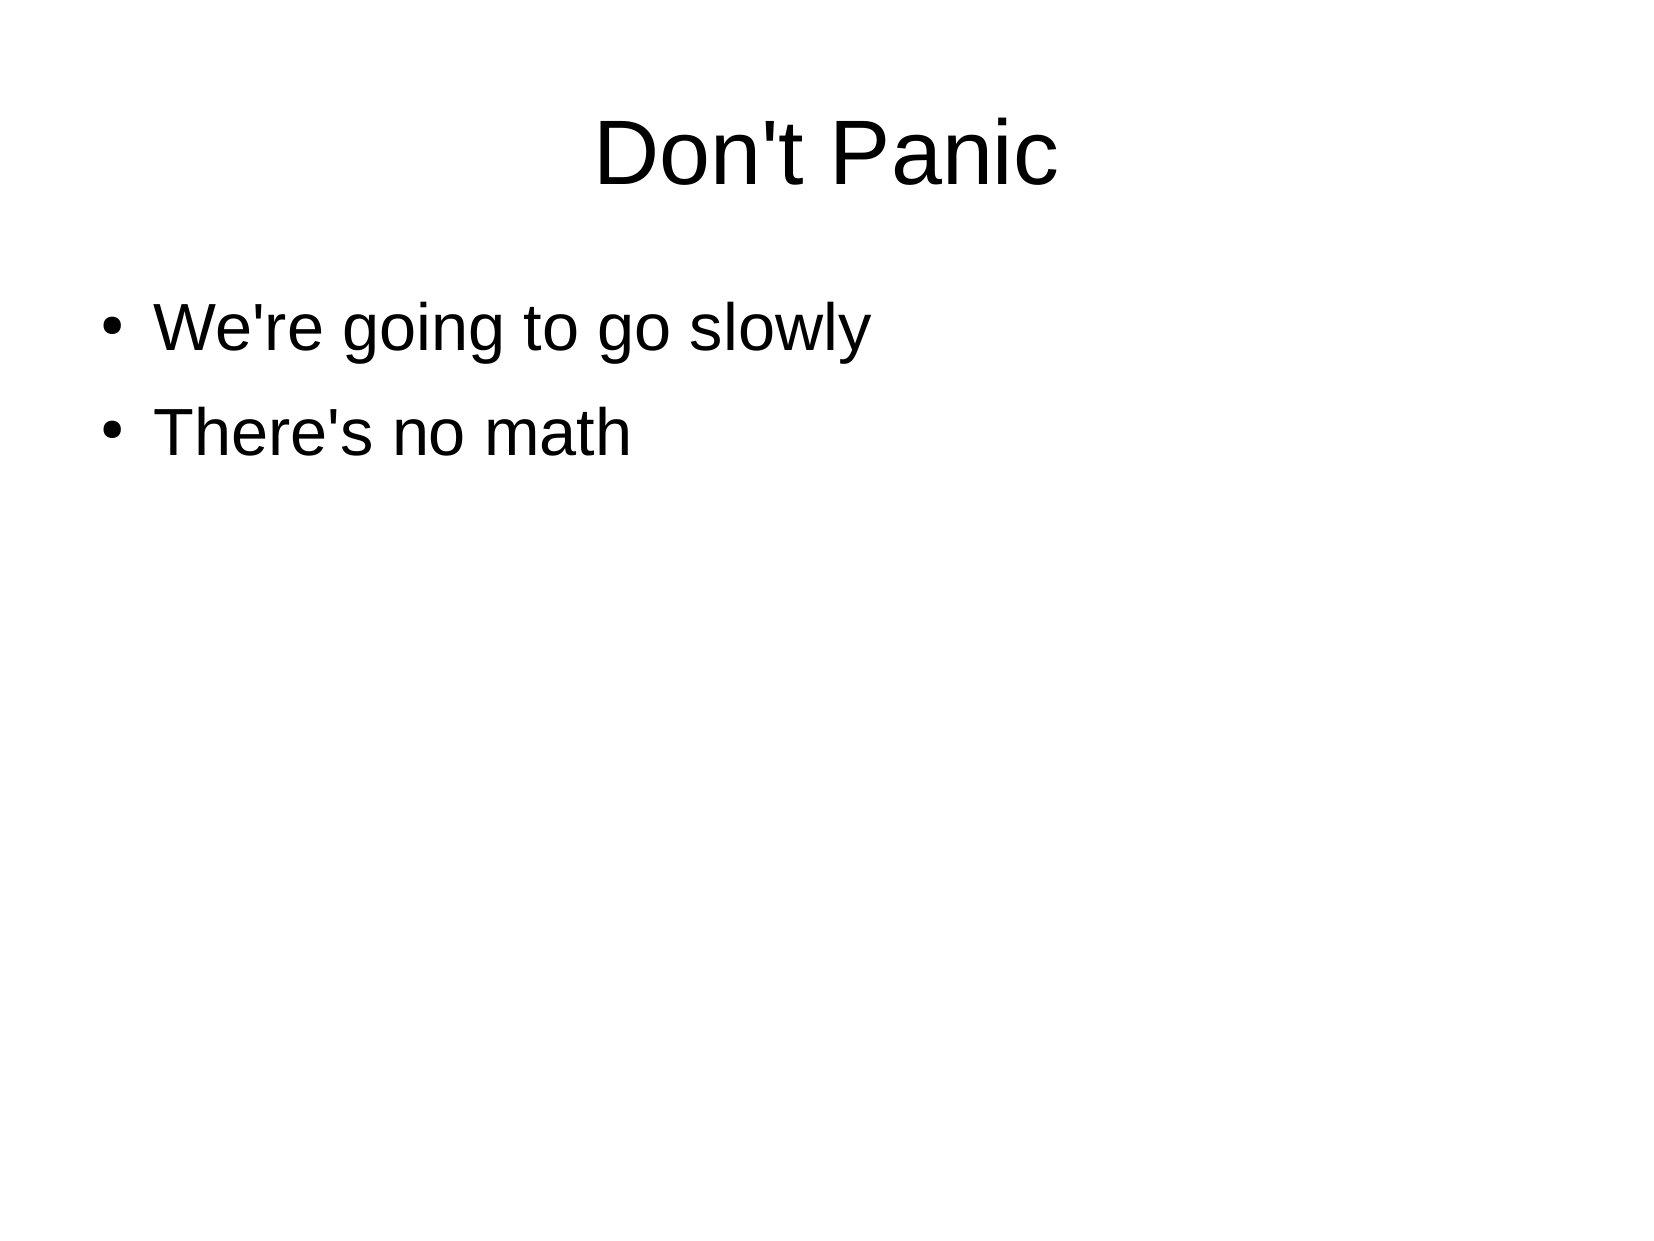

# Don't Panic
We're going to go slowly
There's no math